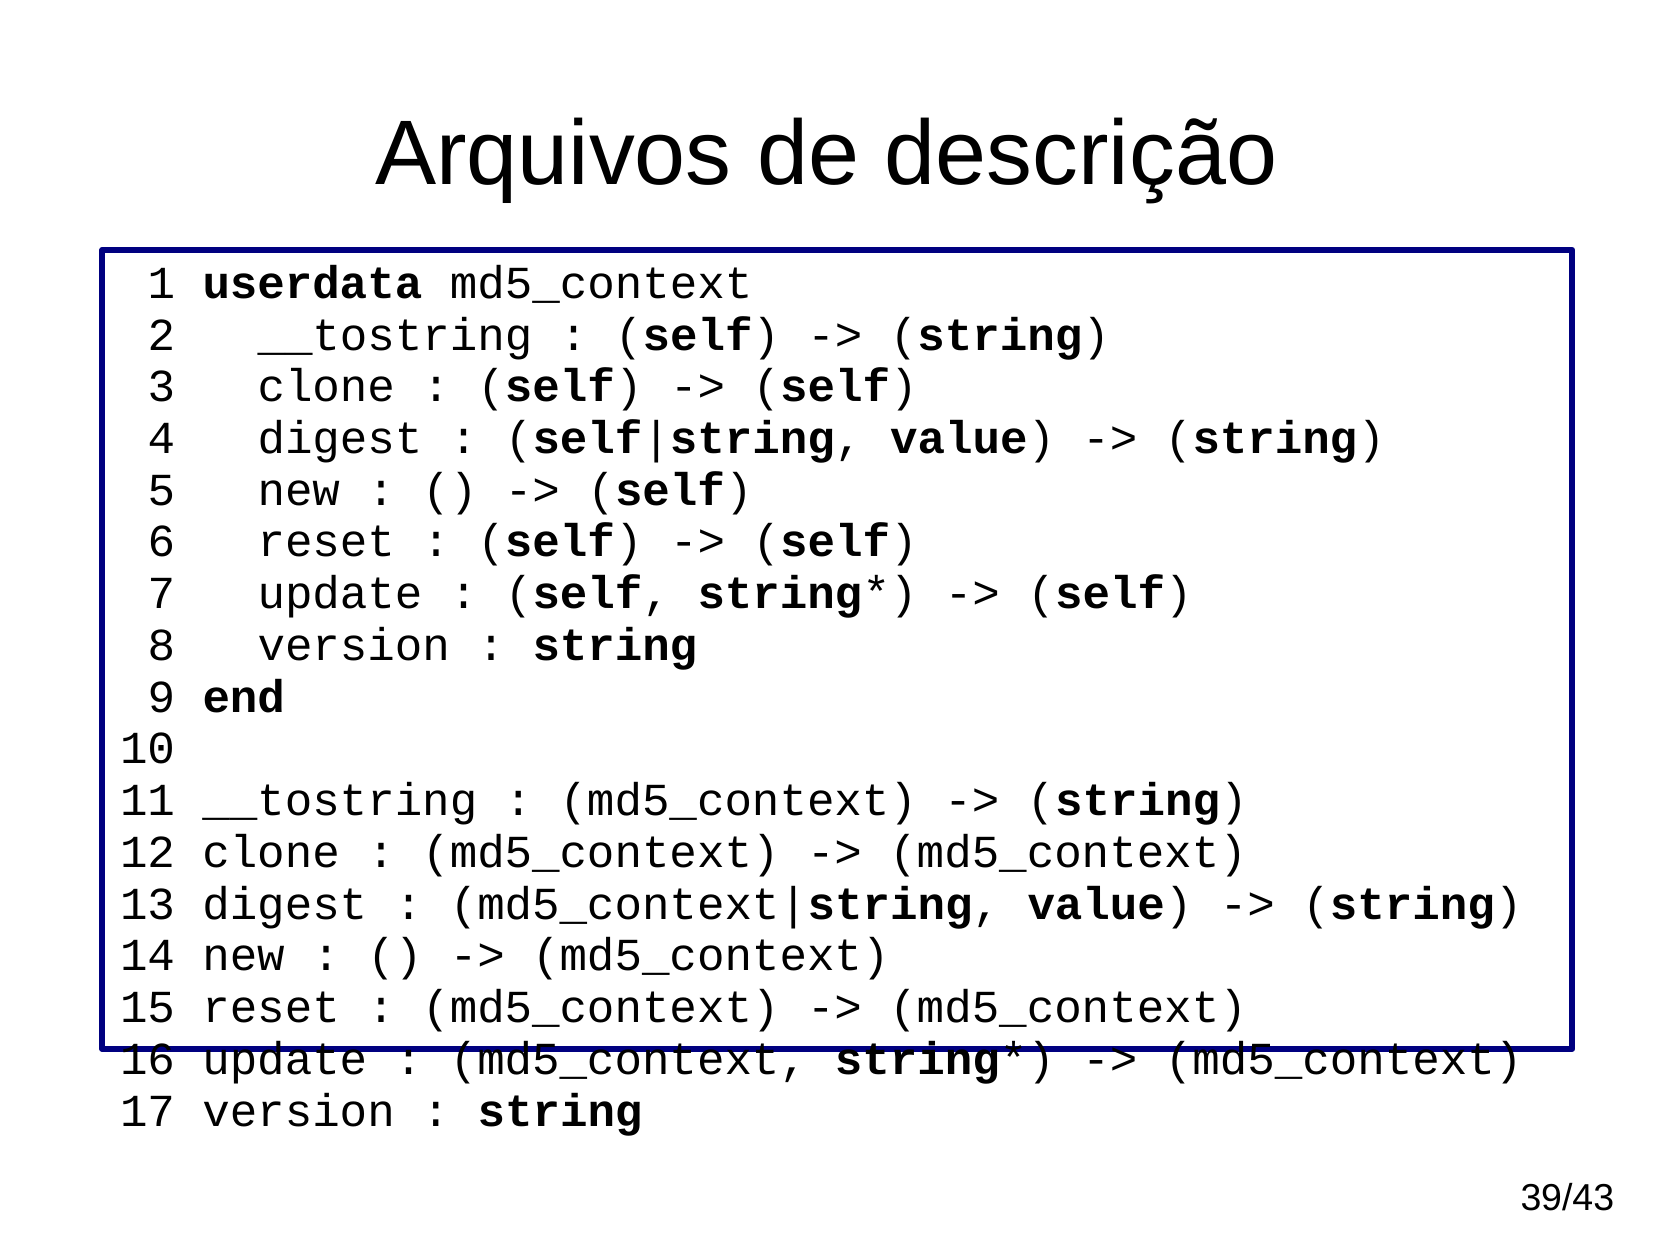

# Arquivos de descrição
 1 userdata md5_context
 2 __tostring : (self) -> (string)
 3 clone : (self) -> (self)
 4 digest : (self|string, value) -> (string)
 5 new : () -> (self)
 6 reset : (self) -> (self)
 7 update : (self, string*) -> (self)
 8 version : string
 9 end
10
11 __tostring : (md5_context) -> (string)
12 clone : (md5_context) -> (md5_context)
13 digest : (md5_context|string, value) -> (string)
14 new : () -> (md5_context)
15 reset : (md5_context) -> (md5_context)
16 update : (md5_context, string*) -> (md5_context)
17 version : string
 39/43